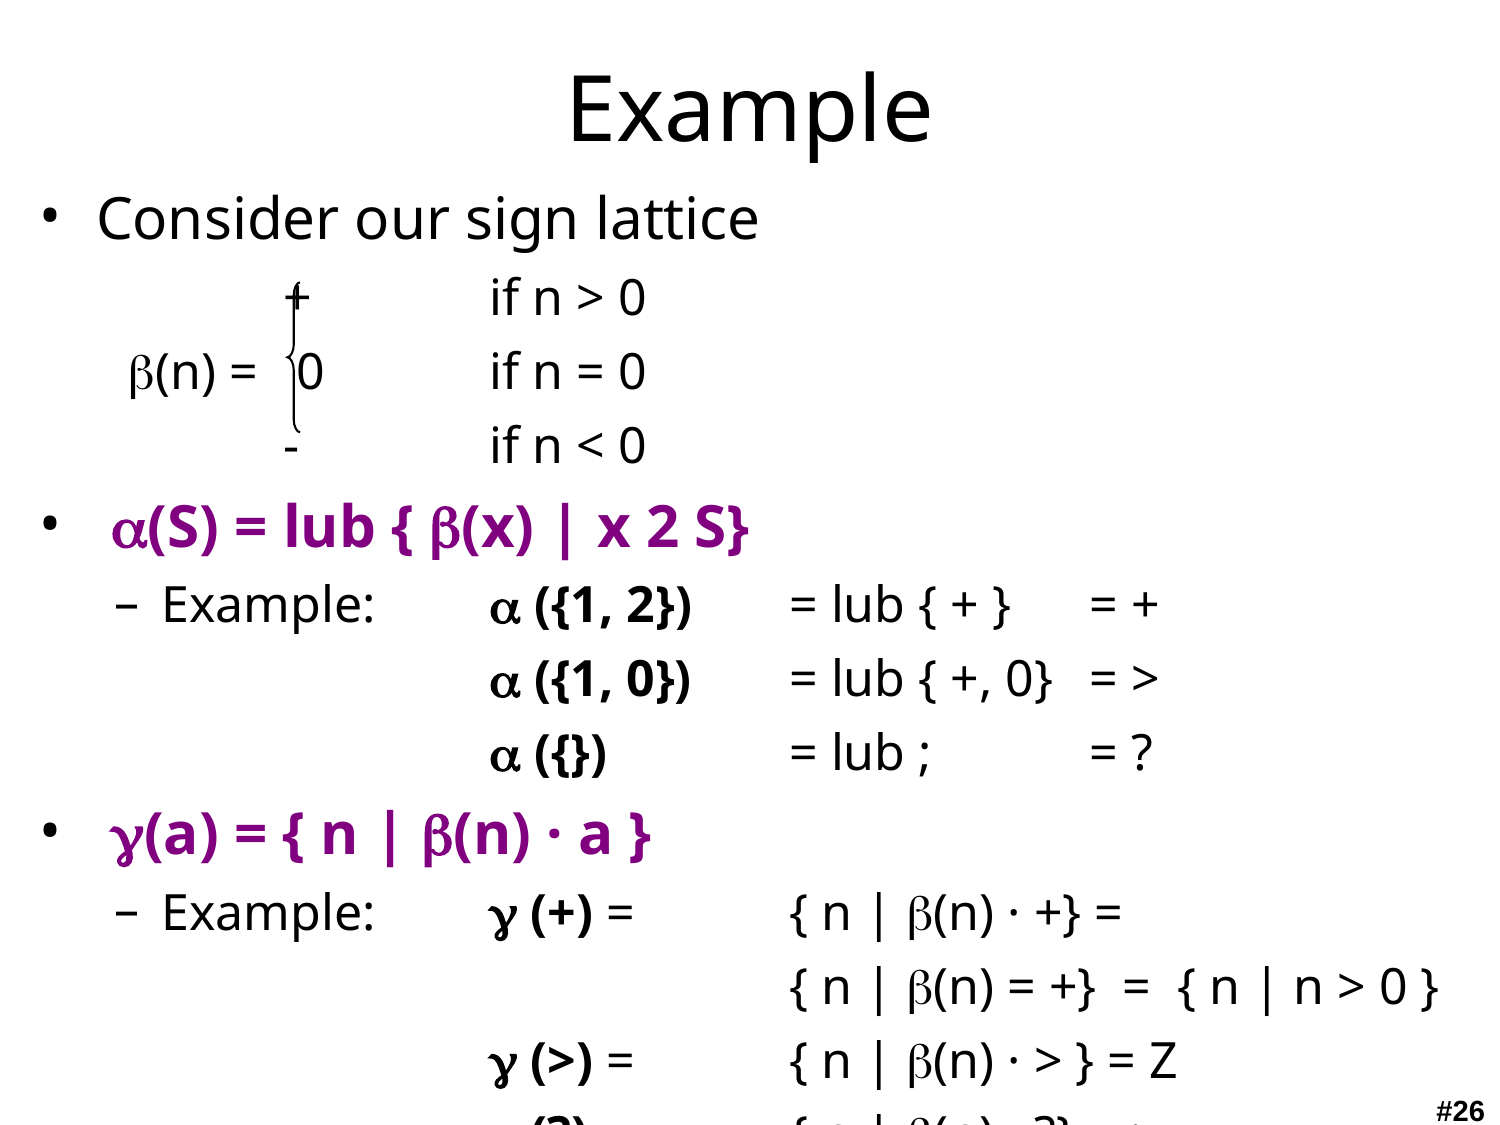

# Example
Consider our sign lattice
 + 	if n > 0
 (n) = 0 	if n = 0
 - 	if n < 0
 (S) = lub { (x) | x 2 S}
Example:	 ({1, 2}) 	= lub { + } 	= +
 	 ({1, 0}) 	= lub { +, 0} 	= >
 	 ({}) 		= lub ; 	= ?
 (a) = { n | (n) · a }
Example: 	 (+) = 	{ n | (n) · +} =
						{ n | (n) = +} = { n | n > 0 }
				 (>) = 	{ n | (n) · > } = Z
				 (?) = 	{ n | (n) · ?} = ;
26